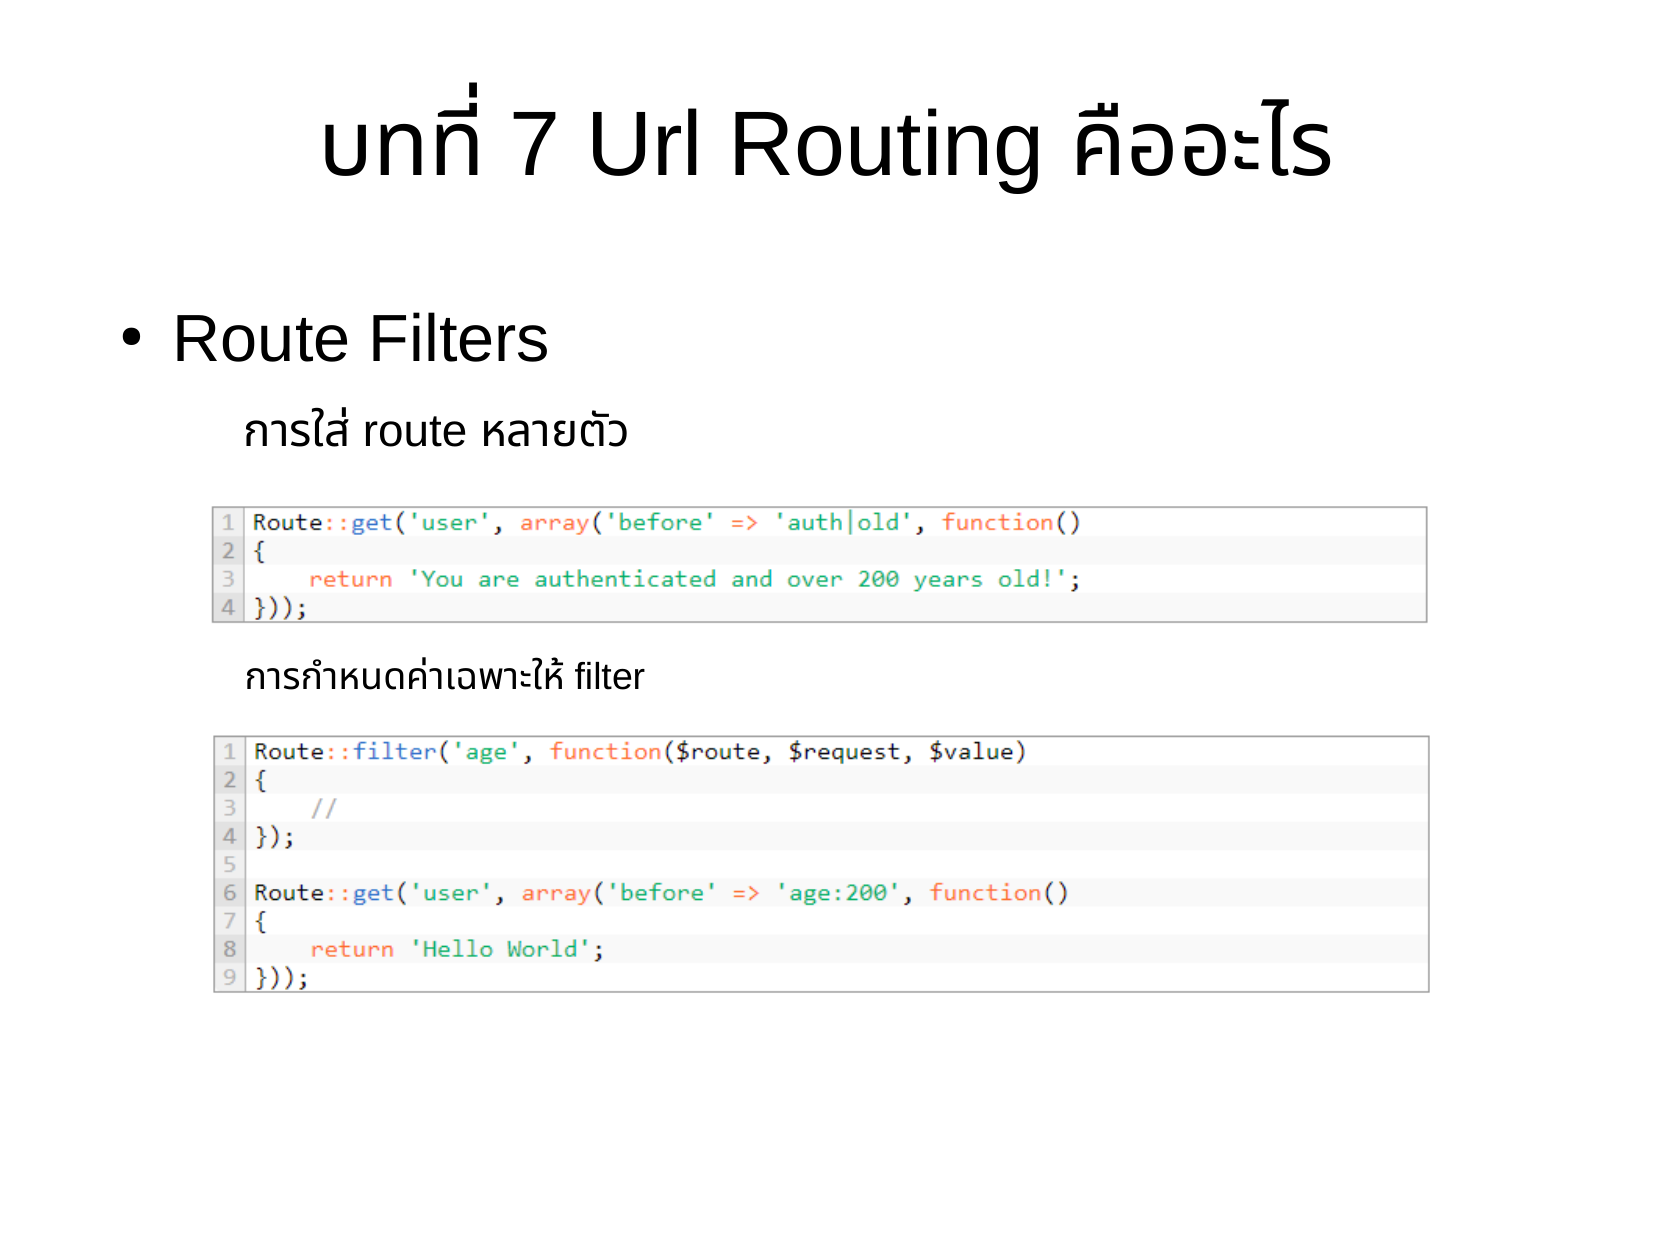

# บทที่ 7 Url Routing คืออะไร
Route Filters
การใส่ route หลายตัว
การกำหนดค่าเฉพาะให้ filter